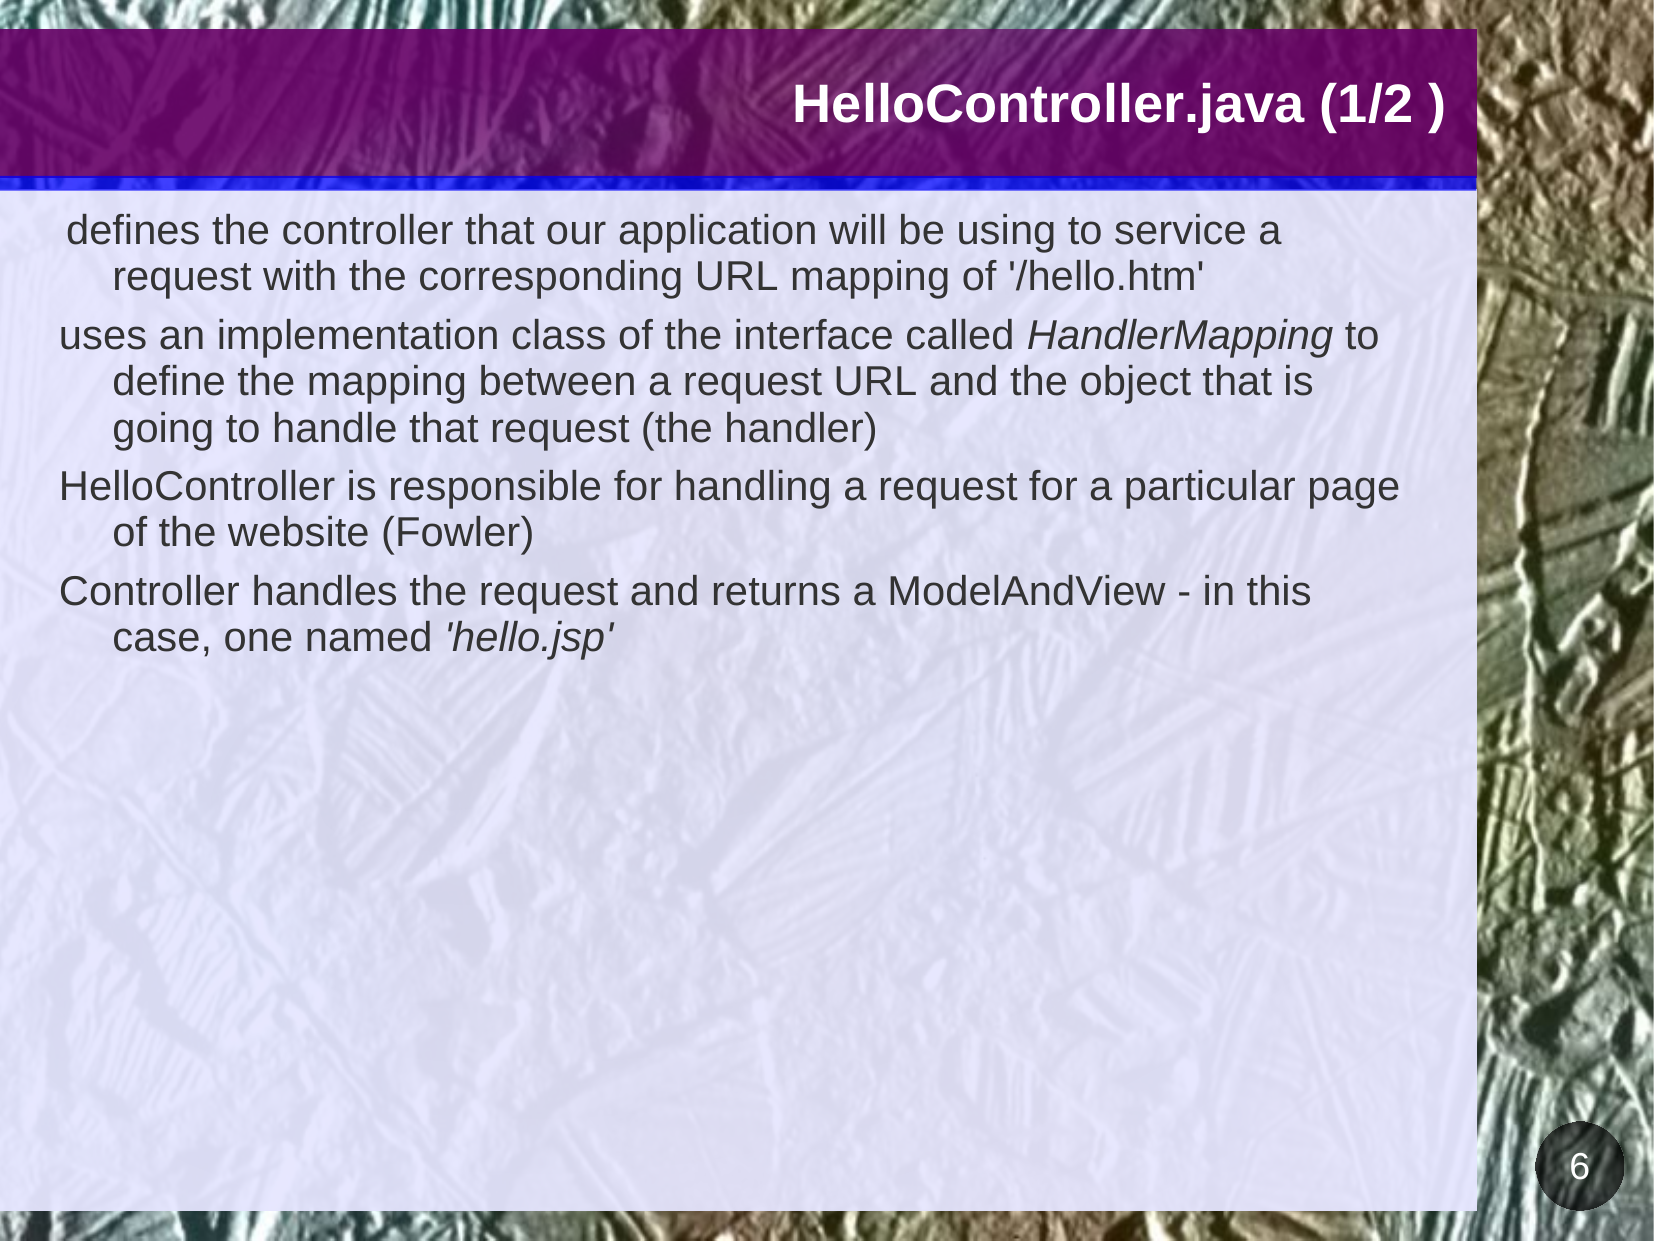

# HelloController.java (1/2 )
 defines the controller that our application will be using to service a request with the corresponding URL mapping of '/hello.htm'
uses an implementation class of the interface called HandlerMapping to define the mapping between a request URL and the object that is going to handle that request (the handler)
HelloController is responsible for handling a request for a particular page of the website (Fowler)
Controller handles the request and returns a ModelAndView - in this case, one named 'hello.jsp'